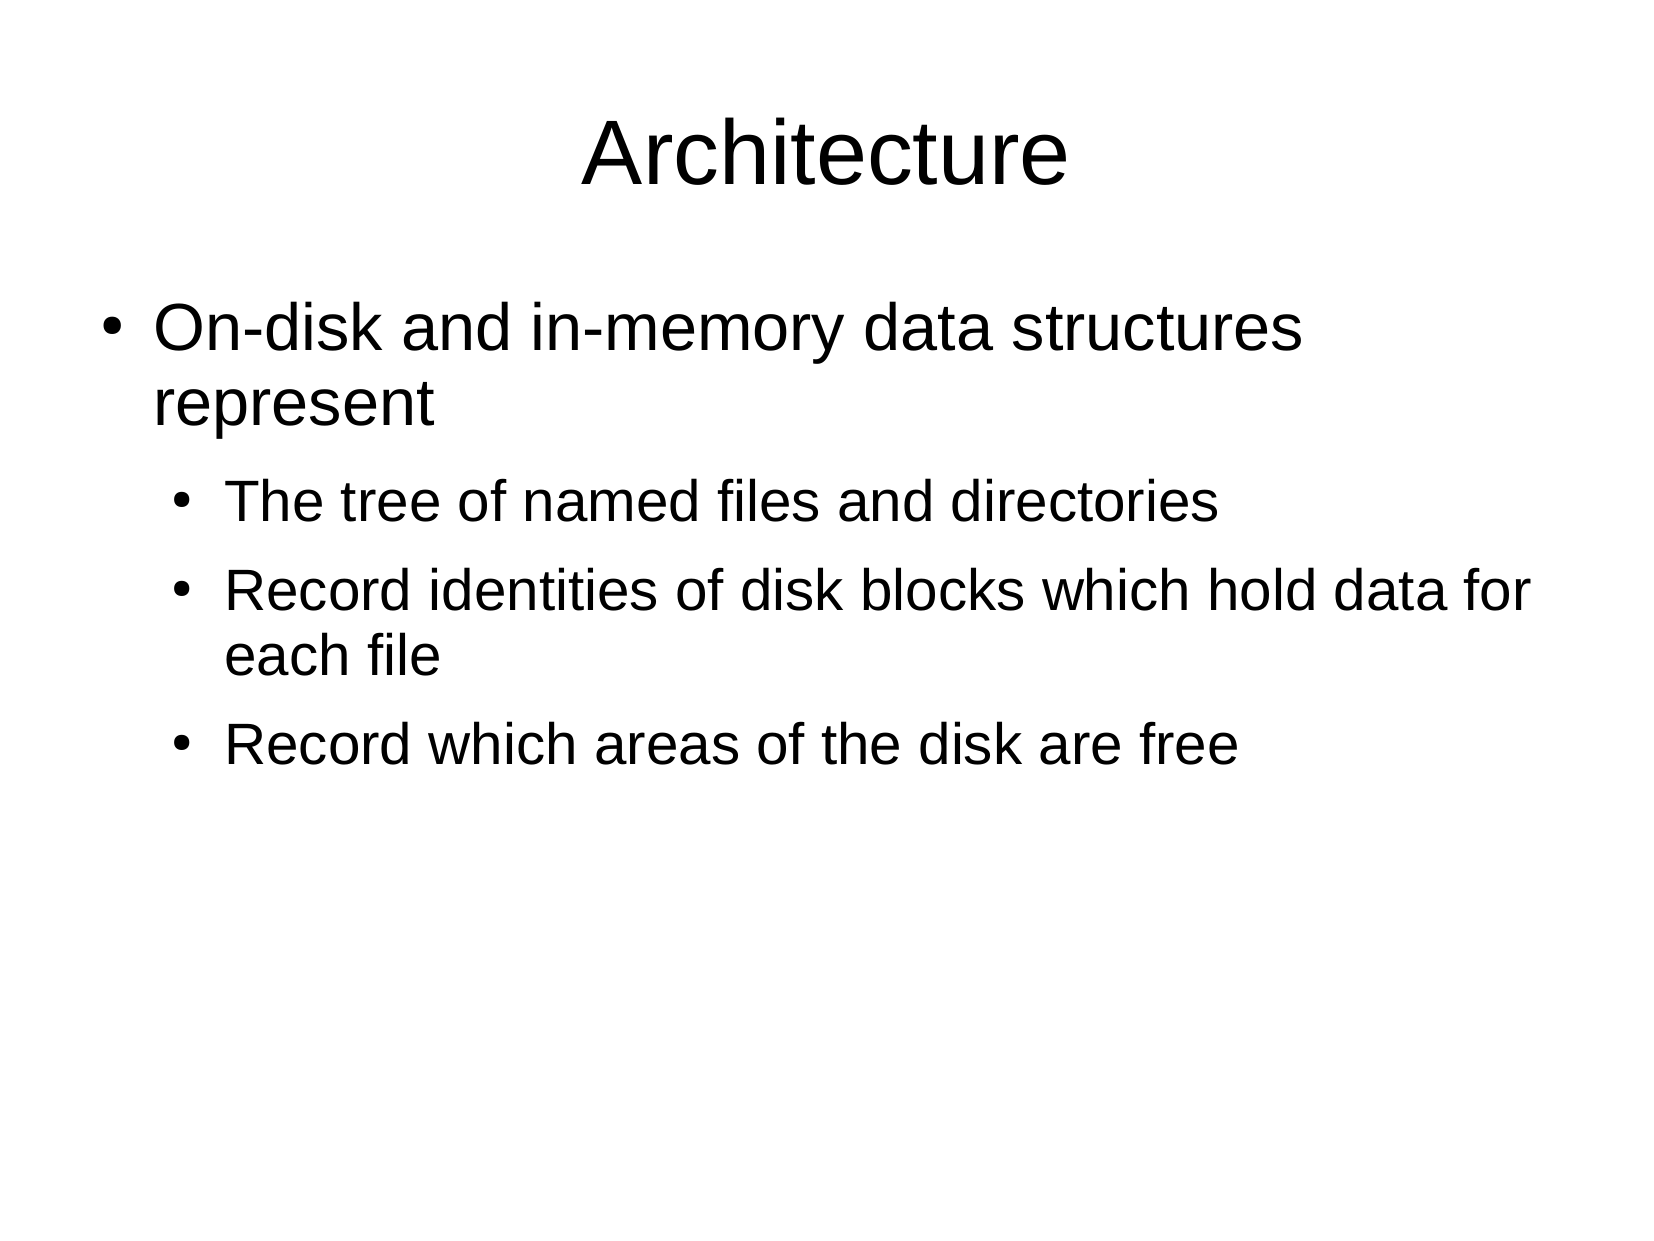

# Architecture
On-disk and in-memory data structures represent
The tree of named files and directories
Record identities of disk blocks which hold data for each file
Record which areas of the disk are free